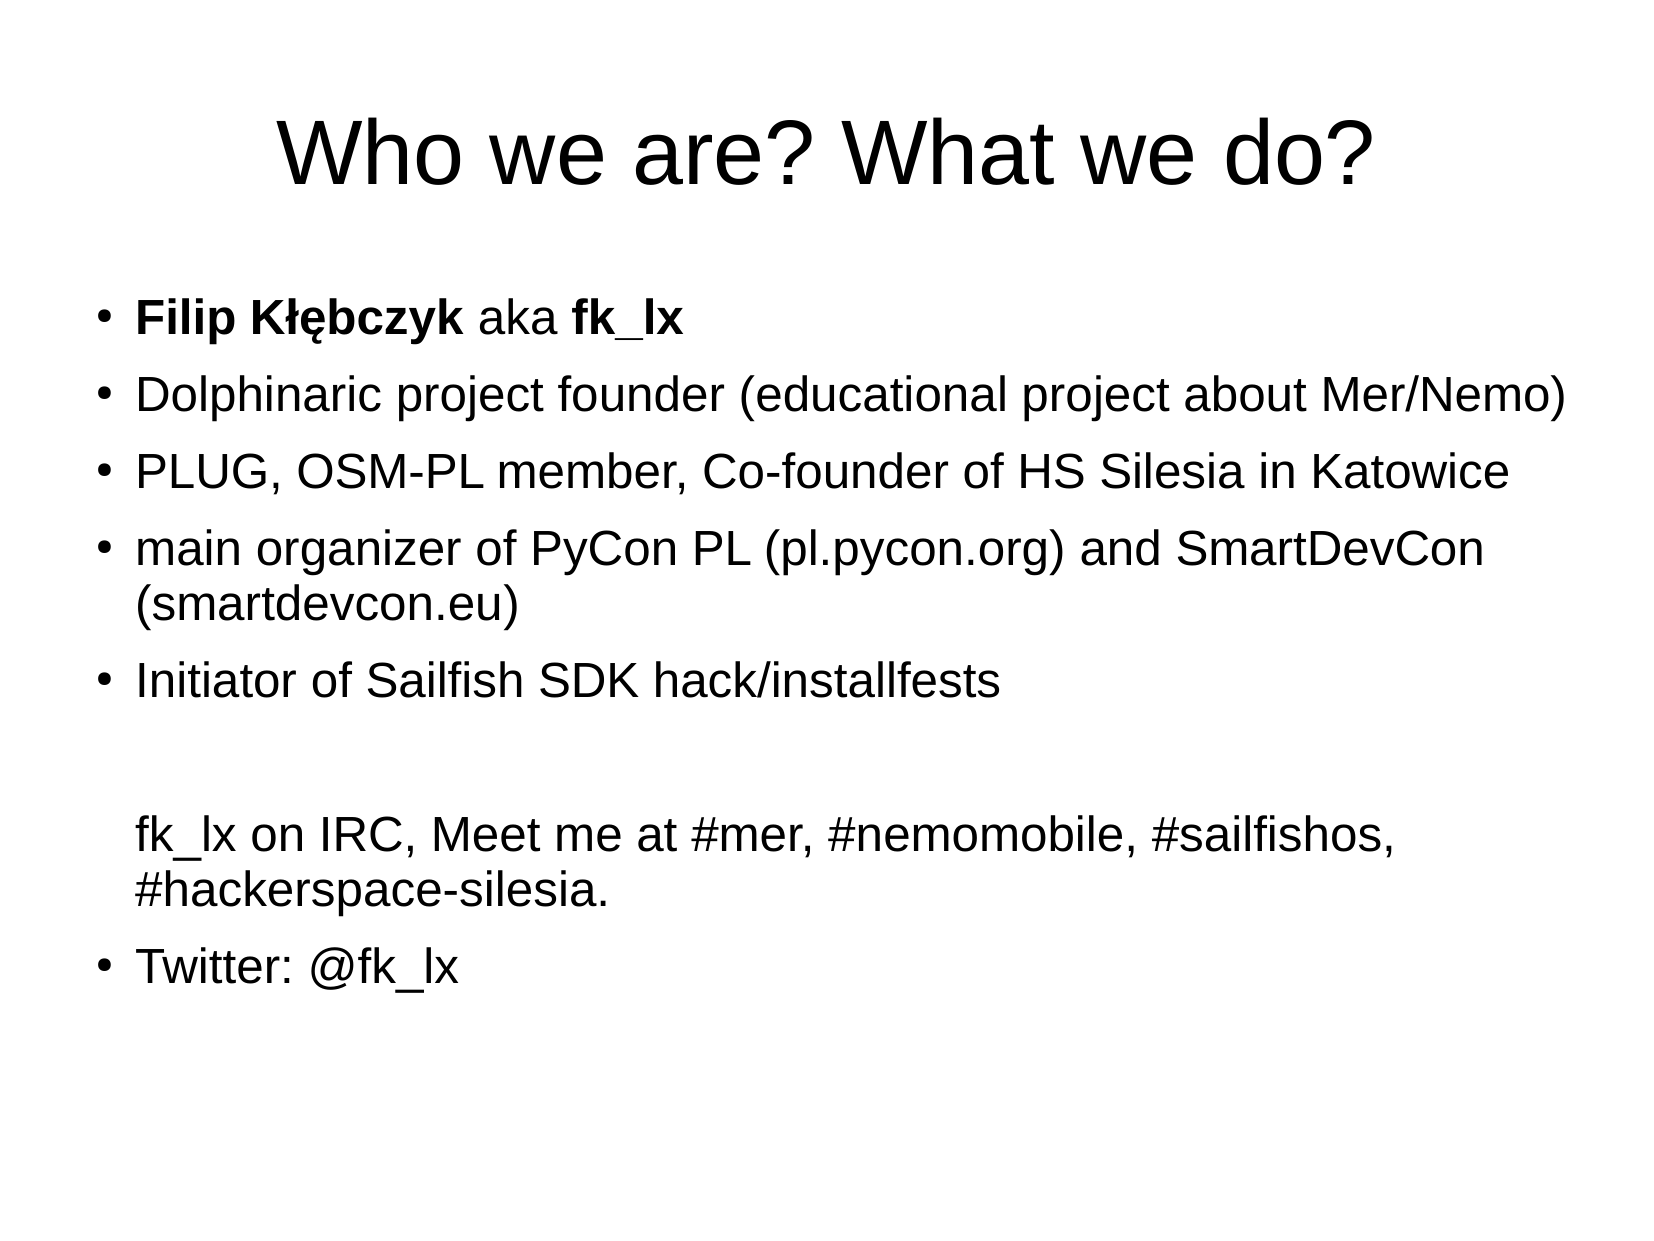

# Who we are? What we do?
Filip Kłębczyk aka fk_lx
Dolphinaric project founder (educational project about Mer/Nemo)
PLUG, OSM-PL member, Co-founder of HS Silesia in Katowice
main organizer of PyCon PL (pl.pycon.org) and SmartDevCon (smartdevcon.eu)
Initiator of Sailfish SDK hack/installfests
fk_lx on IRC, Meet me at #mer, #nemomobile, #sailfishos, #hackerspace-silesia.
Twitter: @fk_lx